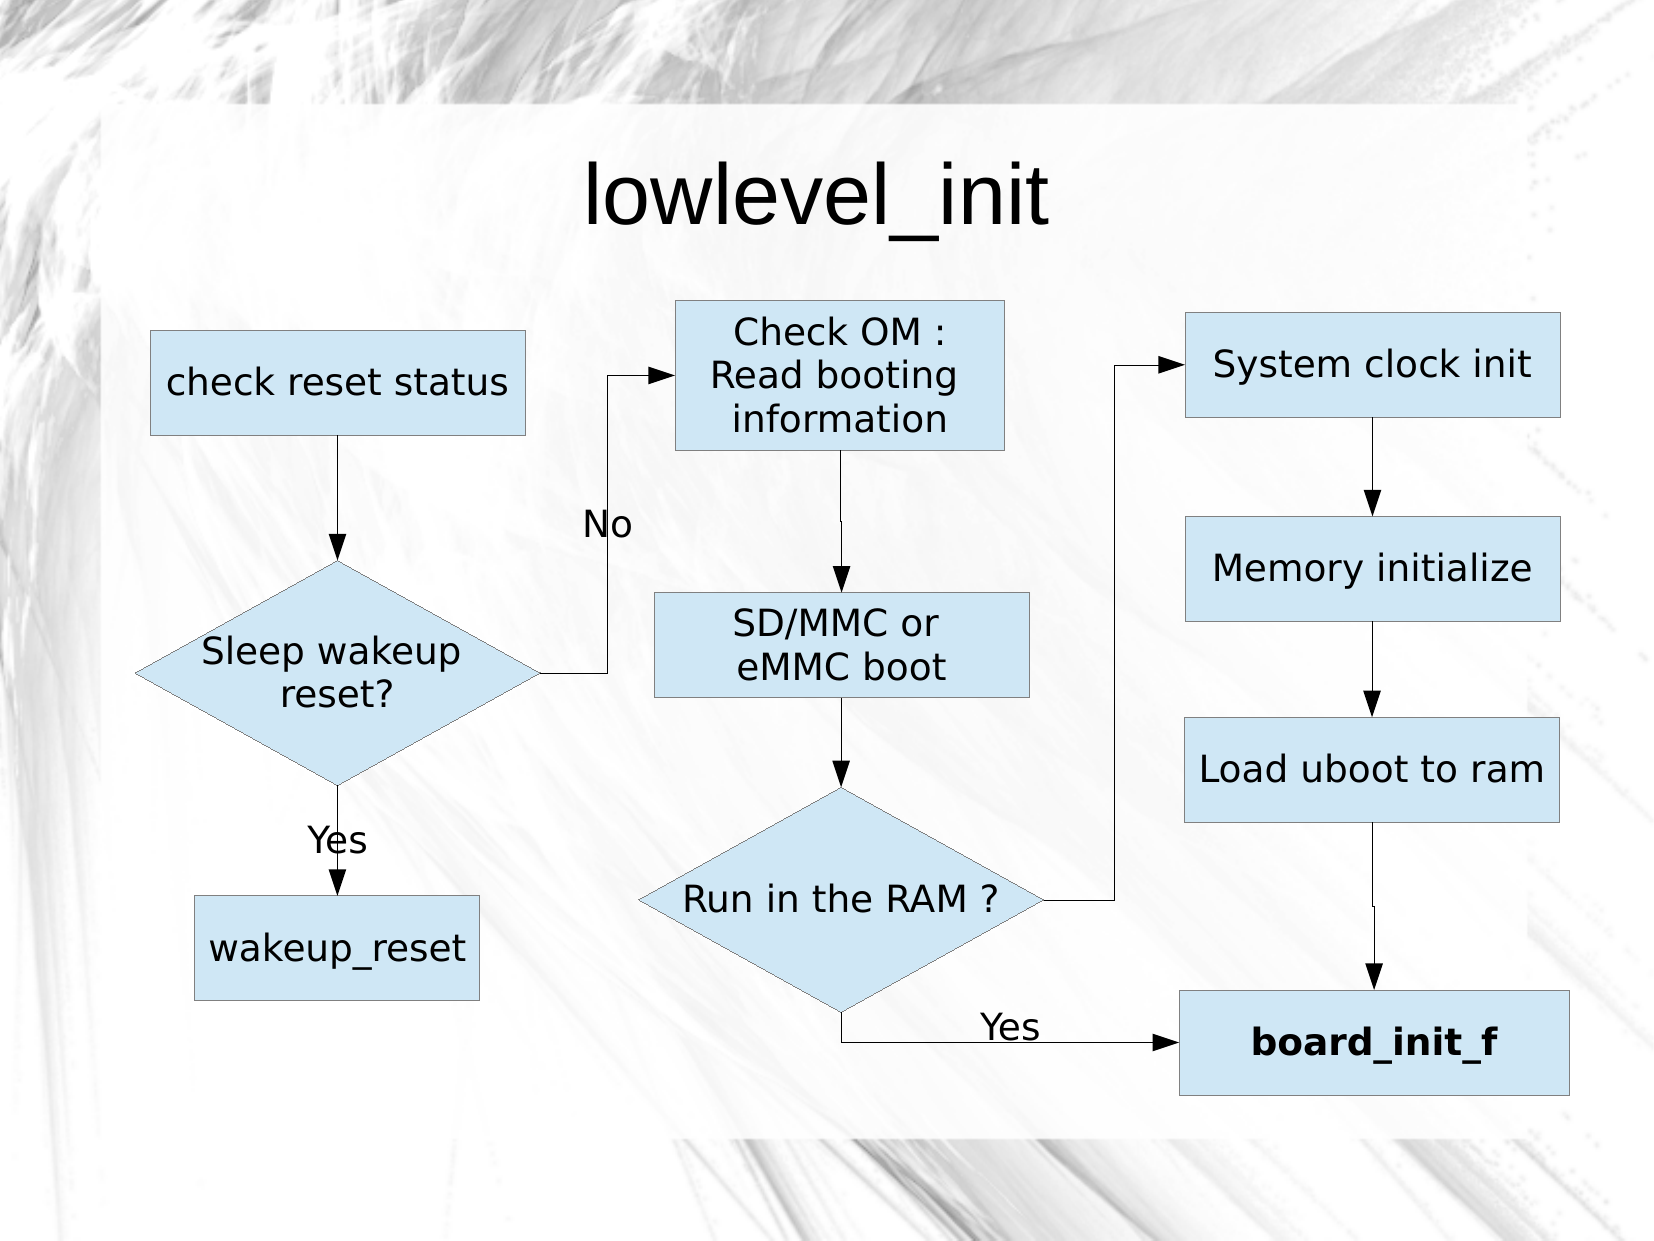

# lowlevel_init
Check OM :
Read booting
information
System clock init
check reset status
Memory initialize
Sleep wakeup
reset?
SD/MMC or
eMMC boot
Load uboot to ram
Run in the RAM ?
wakeup_reset
board_init_f